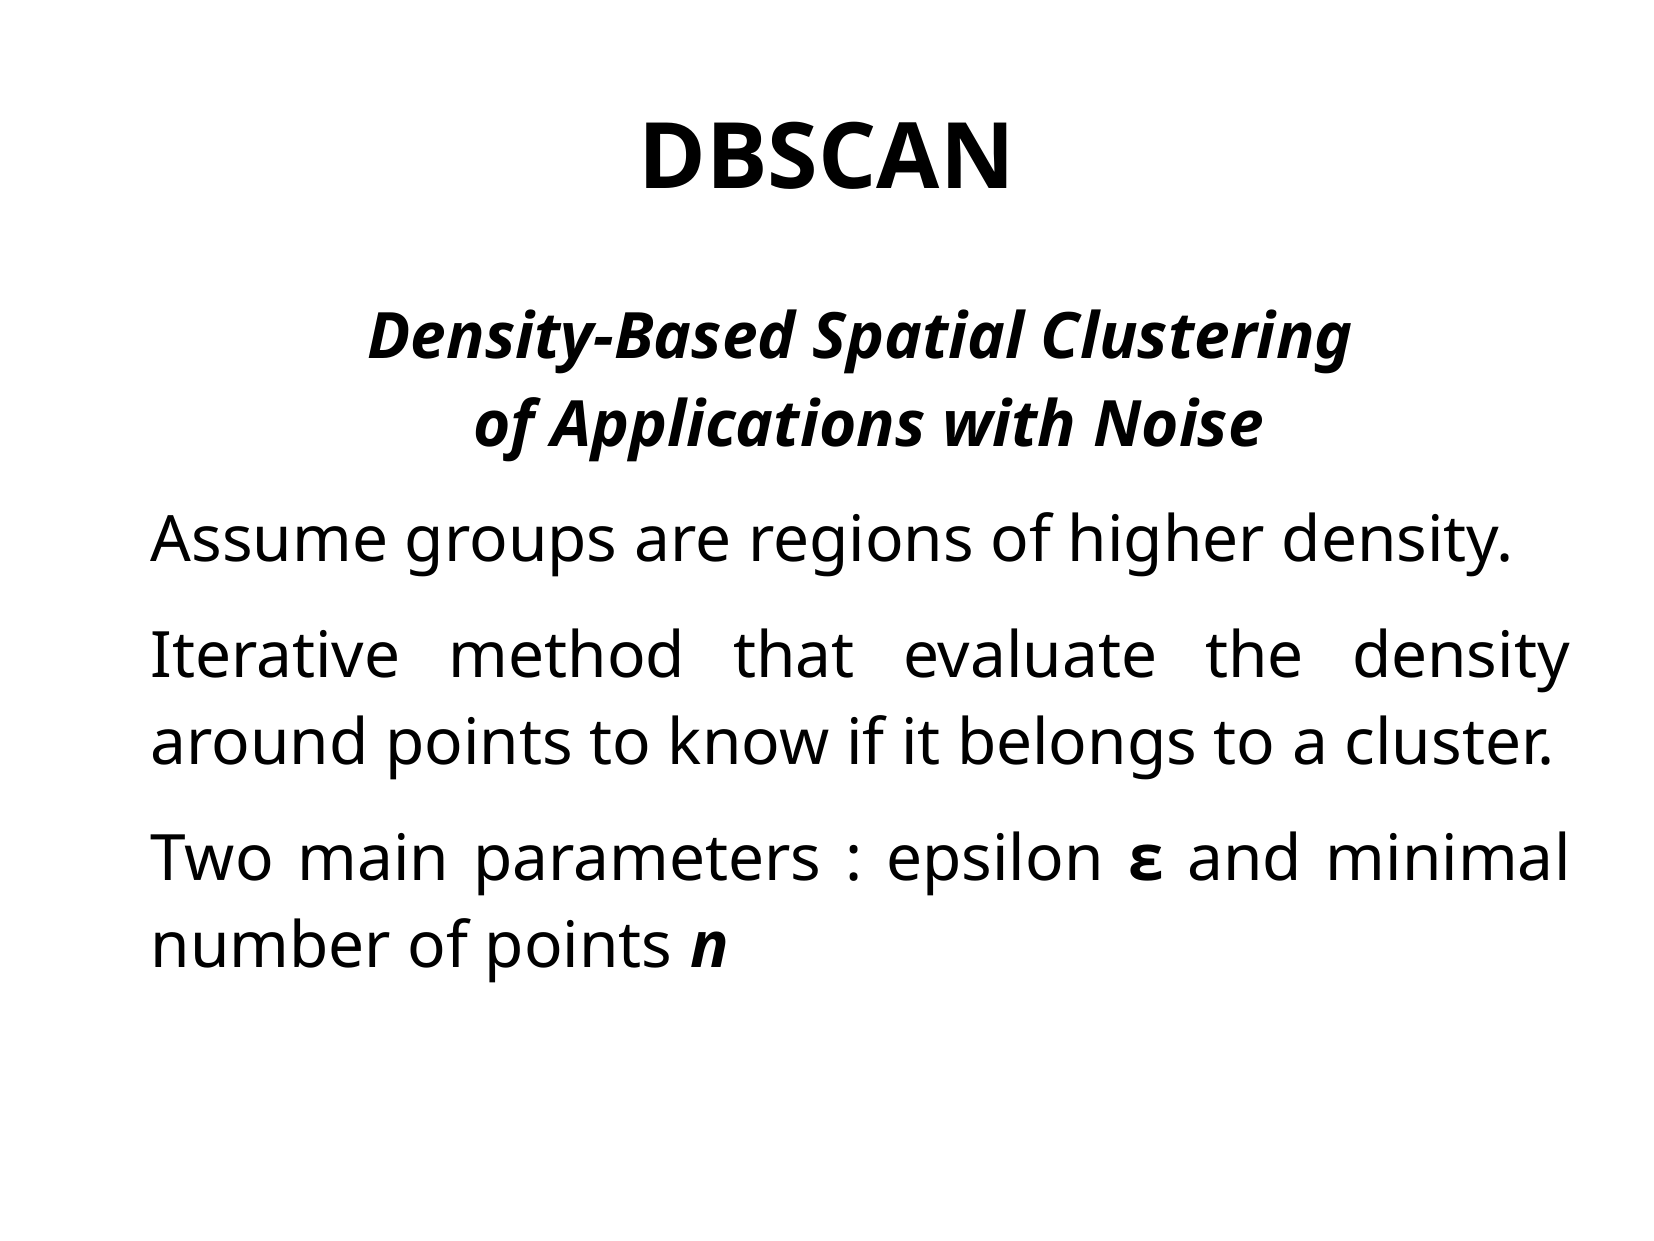

# DBSCAN
Density-Based Spatial Clustering
 of Applications with Noise
Assume groups are regions of higher density.
Iterative method that evaluate the density around points to know if it belongs to a cluster.
Two main parameters : epsilon ε and minimal number of points n